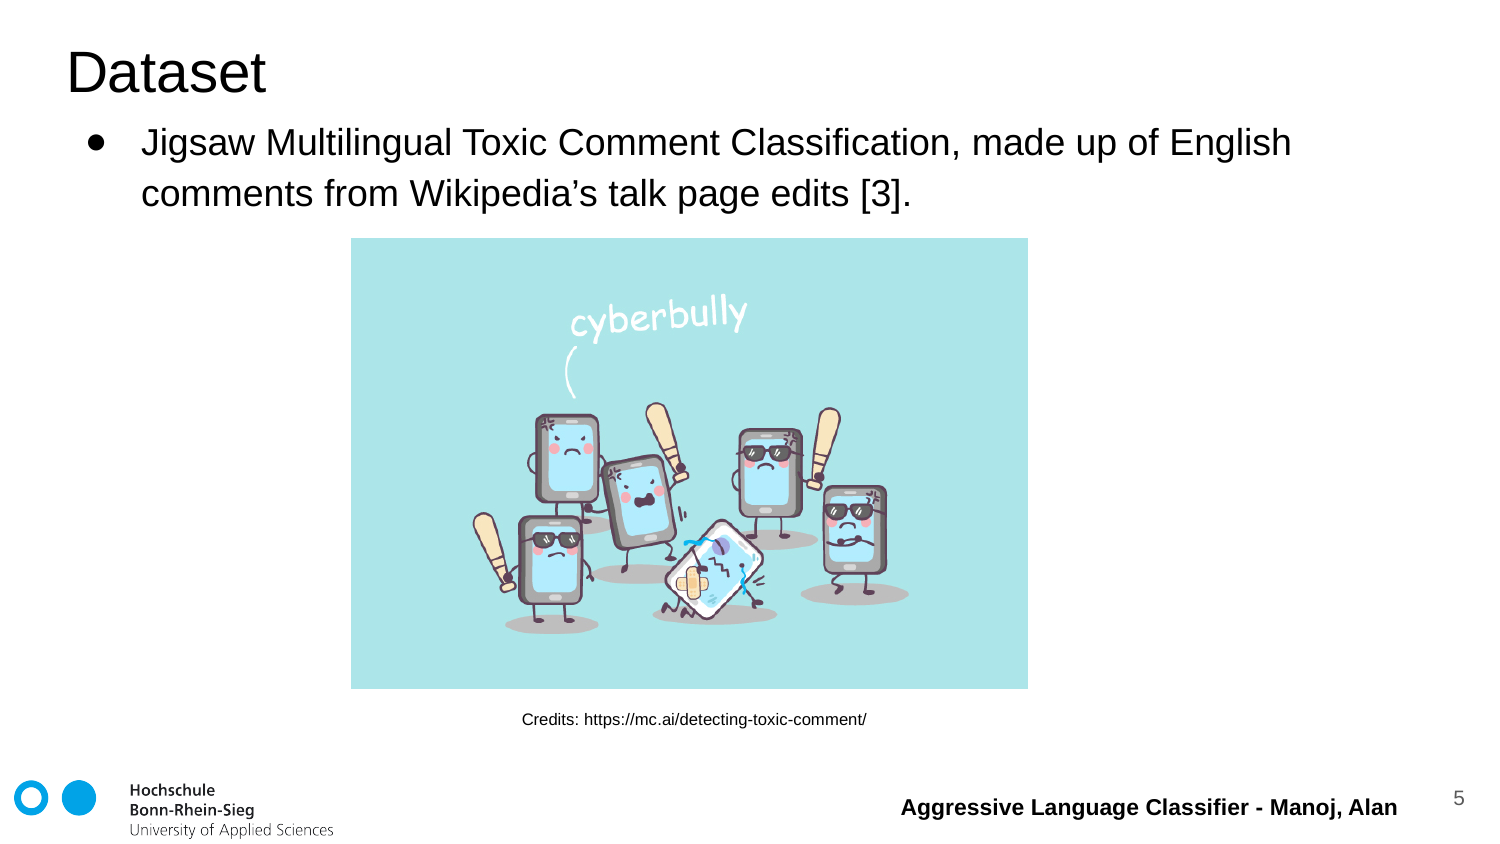

# Dataset
Jigsaw Multilingual Toxic Comment Classification, made up of English comments from Wikipedia’s talk page edits [3].
Credits: https://mc.ai/detecting-toxic-comment/
Aggressive Language Classifier - Manoj, Alan